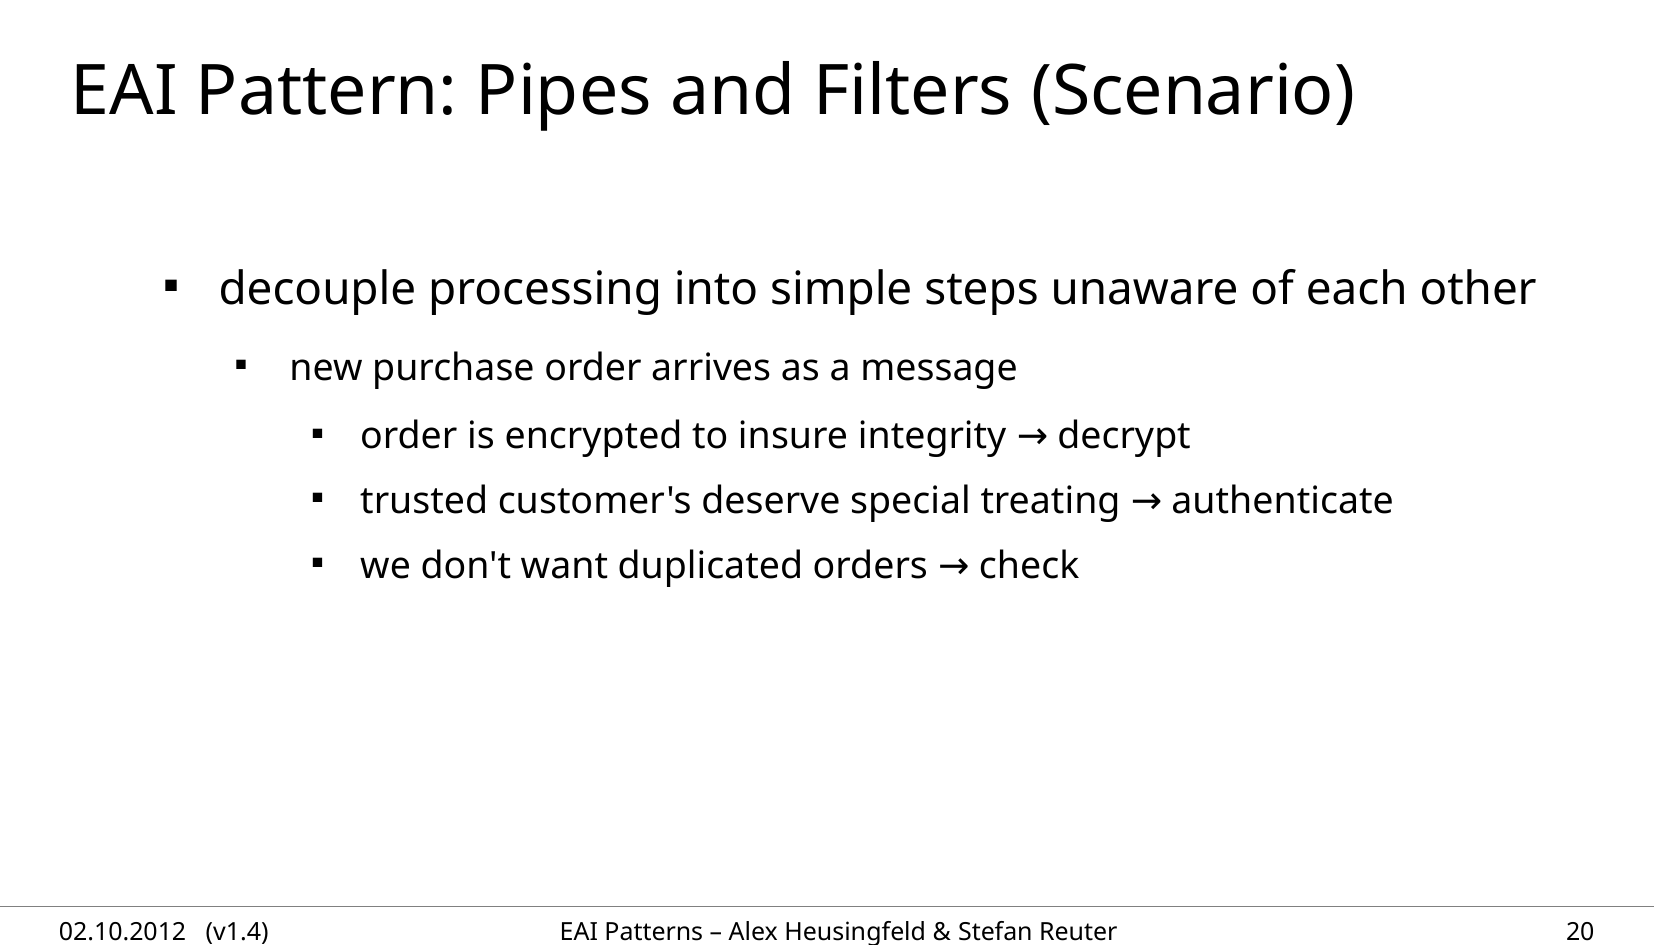

# EAI Pattern: Pipes and Filters (Scenario)
decouple processing into simple steps unaware of each other
new purchase order arrives as a message
order is encrypted to insure integrity → decrypt
trusted customer's deserve special treating → authenticate
we don't want duplicated orders → check
2012-08-30
EAI Patterns - Alex Heusingfeld & Stefan Reuter
20